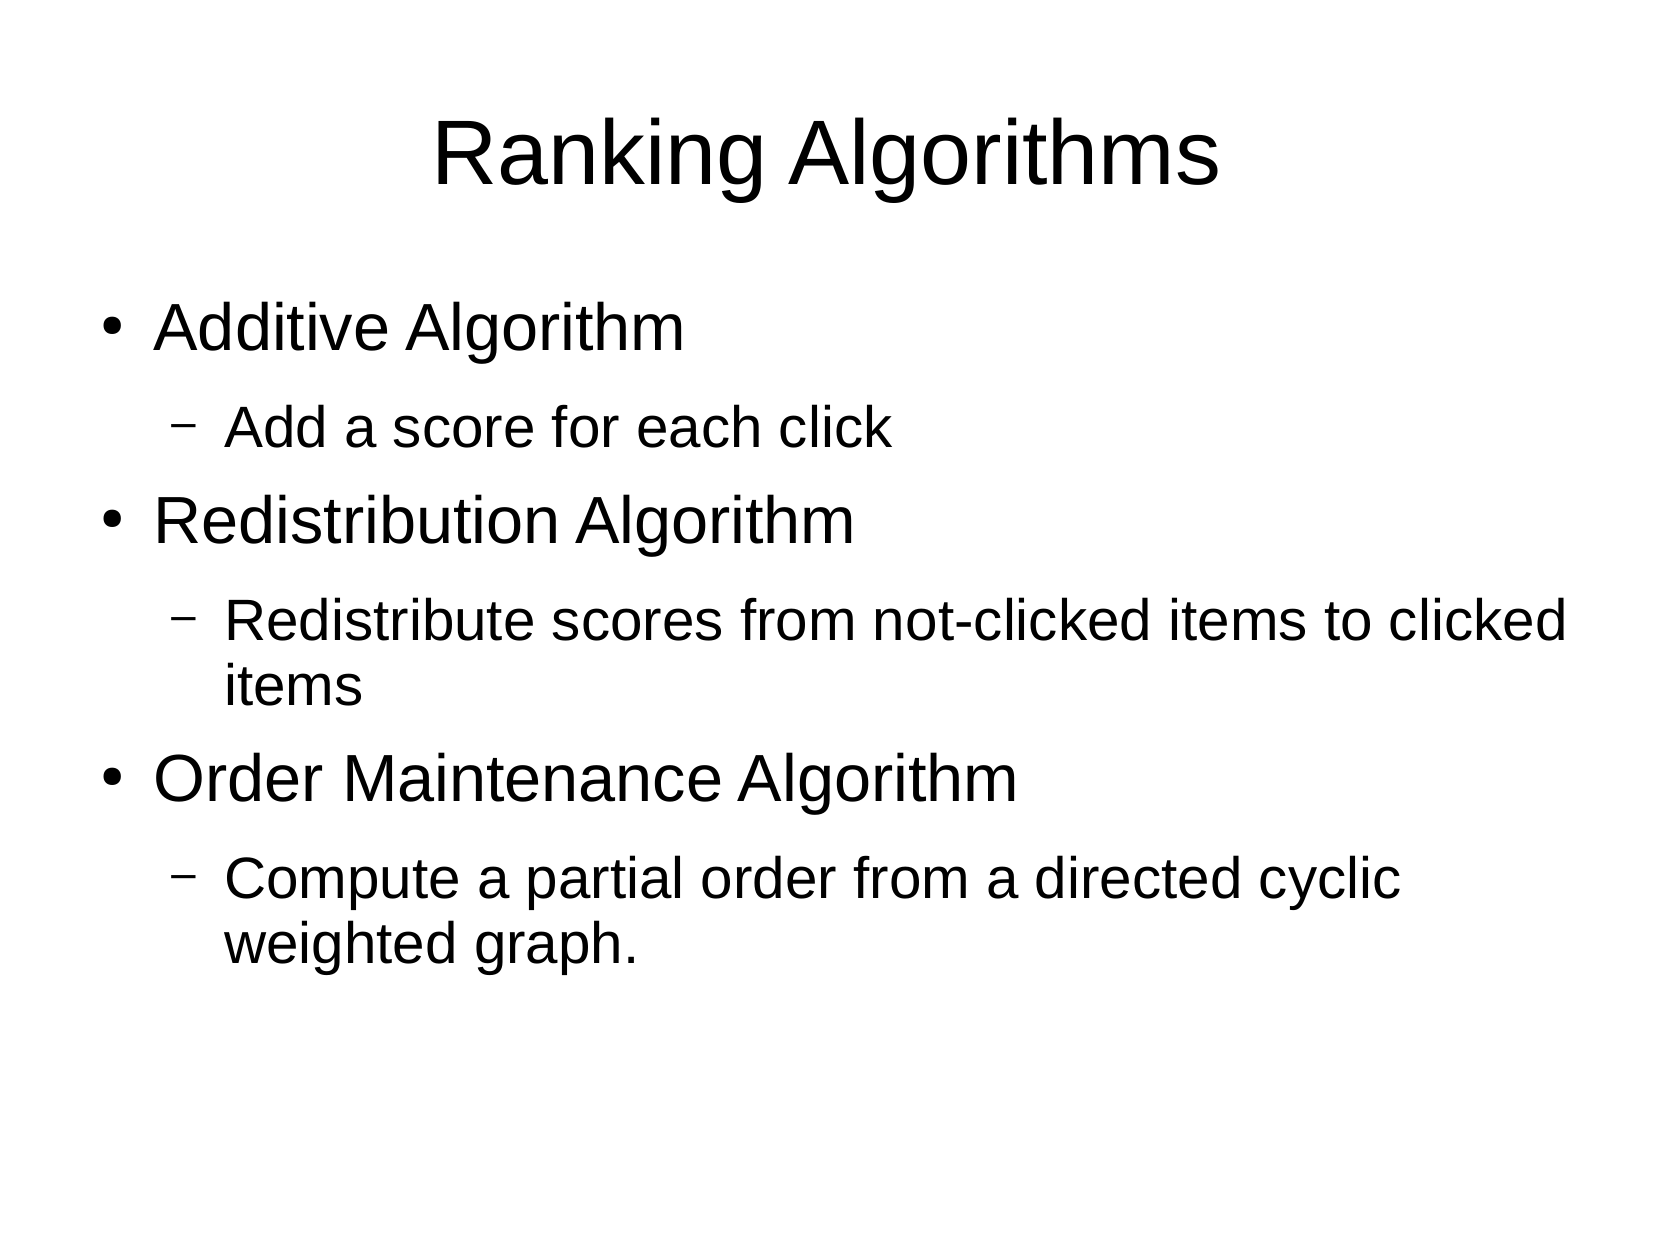

# Ranking Algorithms
Additive Algorithm
Add a score for each click
Redistribution Algorithm
Redistribute scores from not-clicked items to clicked items
Order Maintenance Algorithm
Compute a partial order from a directed cyclic weighted graph.